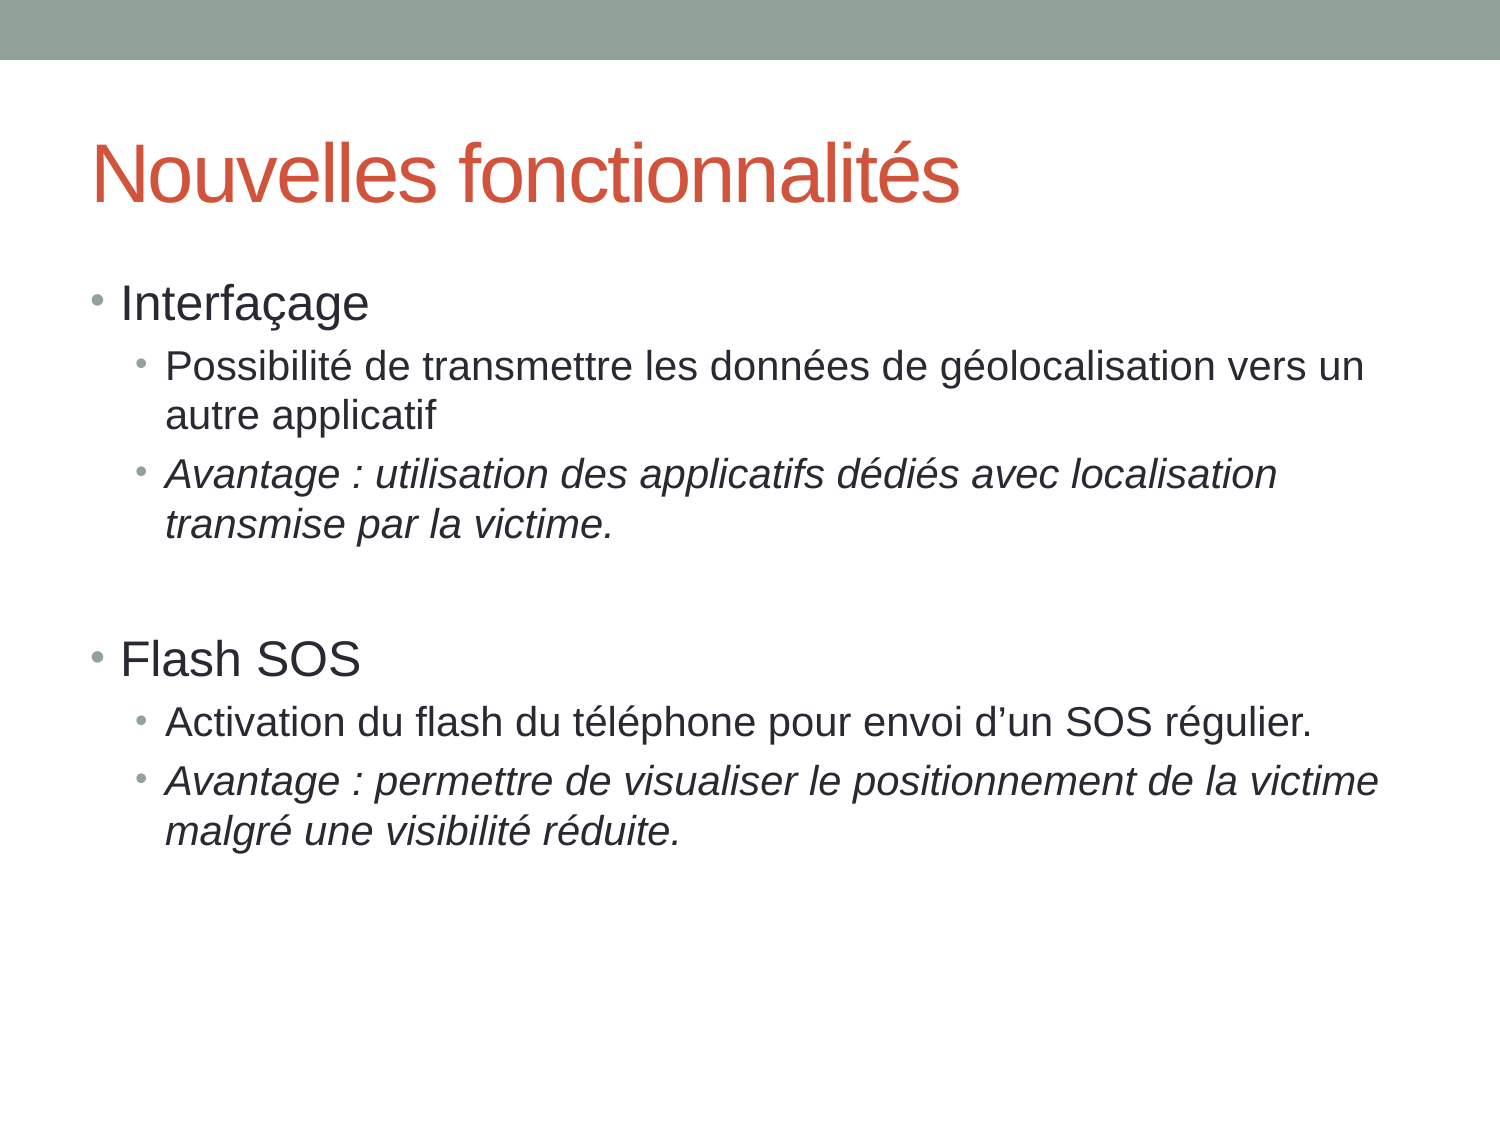

# Nouvelles fonctionnalités
Interfaçage
Possibilité de transmettre les données de géolocalisation vers un autre applicatif
Avantage : utilisation des applicatifs dédiés avec localisation transmise par la victime.
Flash SOS
Activation du flash du téléphone pour envoi d’un SOS régulier.
Avantage : permettre de visualiser le positionnement de la victime malgré une visibilité réduite.